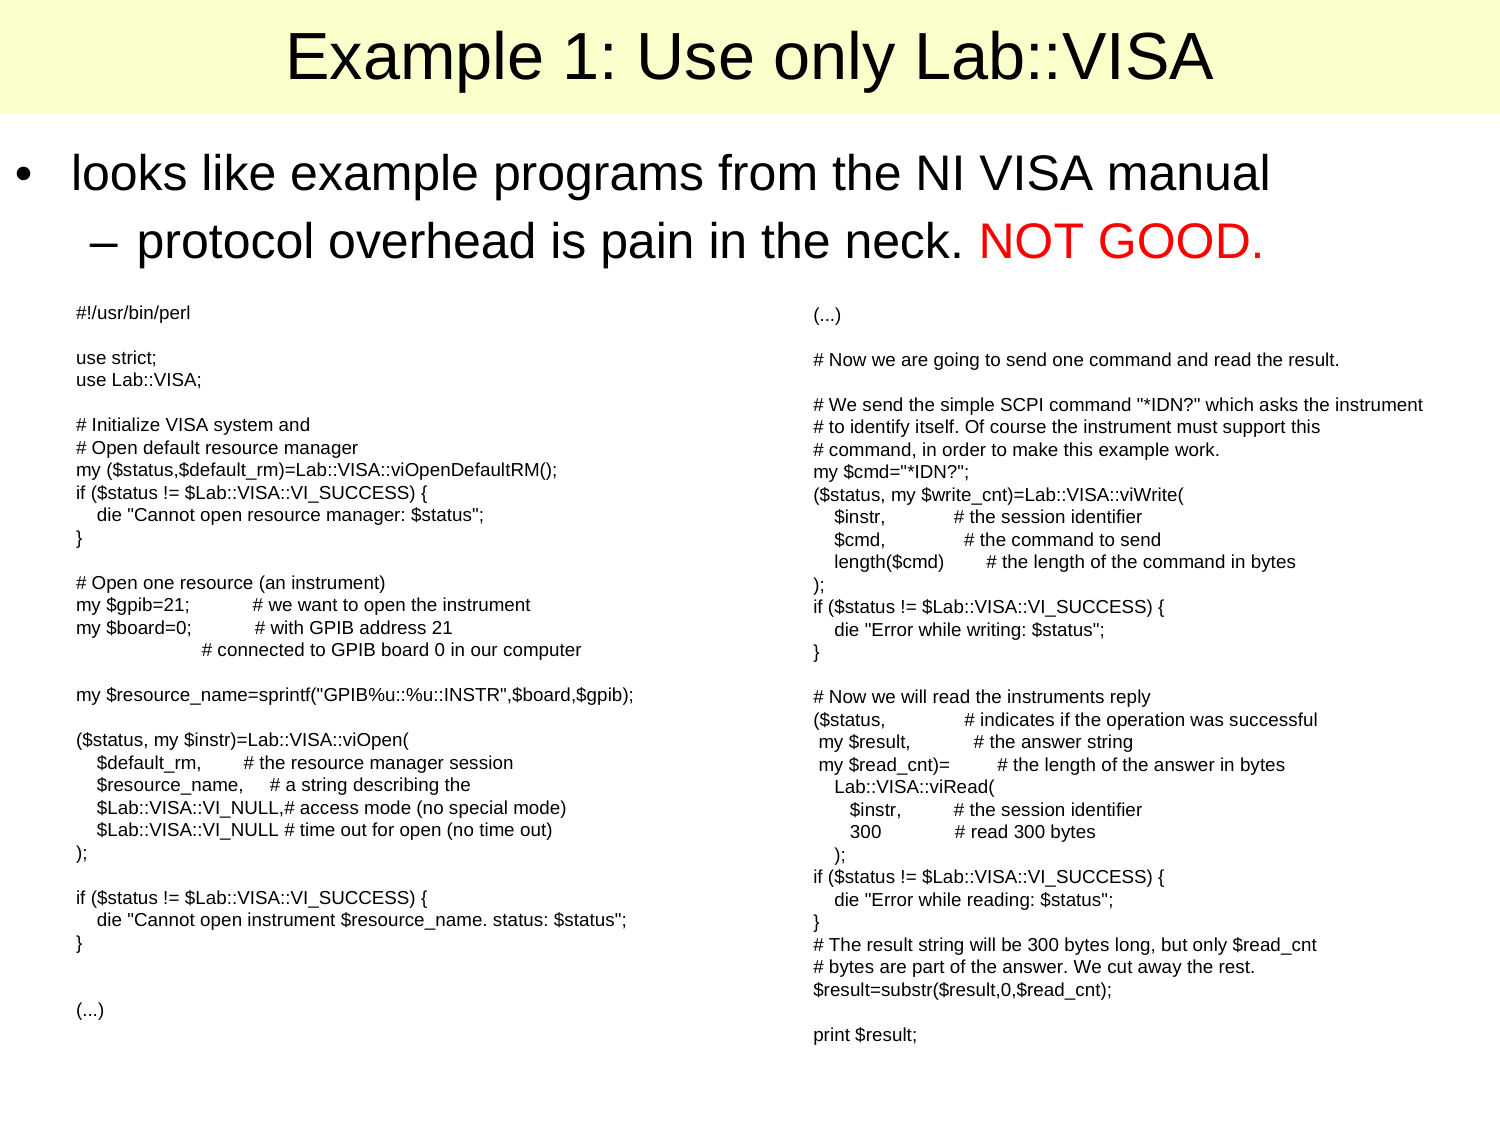

# Example 1: Use only Lab::VISA
looks like example programs from the NI VISA manual
protocol overhead is pain in the neck. NOT GOOD.
#!/usr/bin/perl
use strict;
use Lab::VISA;
# Initialize VISA system and
# Open default resource manager
my ($status,$default_rm)=Lab::VISA::viOpenDefaultRM();
if ($status != $Lab::VISA::VI_SUCCESS) {
 die "Cannot open resource manager: $status";
}
# Open one resource (an instrument)
my $gpib=21; # we want to open the instrument
my $board=0; # with GPIB address 21
 # connected to GPIB board 0 in our computer
my $resource_name=sprintf("GPIB%u::%u::INSTR",$board,$gpib);
($status, my $instr)=Lab::VISA::viOpen(
 $default_rm, # the resource manager session
 $resource_name, # a string describing the
 $Lab::VISA::VI_NULL,# access mode (no special mode)
 $Lab::VISA::VI_NULL # time out for open (no time out)
);
if ($status != $Lab::VISA::VI_SUCCESS) {
 die "Cannot open instrument $resource_name. status: $status";
}
(...)
(...)
# Now we are going to send one command and read the result.
# We send the simple SCPI command "*IDN?" which asks the instrument
# to identify itself. Of course the instrument must support this
# command, in order to make this example work.
my $cmd="*IDN?";
($status, my $write_cnt)=Lab::VISA::viWrite(
 $instr, # the session identifier
 $cmd, # the command to send
 length($cmd) # the length of the command in bytes
);
if ($status != $Lab::VISA::VI_SUCCESS) {
 die "Error while writing: $status";
}
# Now we will read the instruments reply
($status, # indicates if the operation was successful
 my $result, # the answer string
 my $read_cnt)= # the length of the answer in bytes
 Lab::VISA::viRead(
 $instr, # the session identifier
 300 # read 300 bytes
 );
if ($status != $Lab::VISA::VI_SUCCESS) {
 die "Error while reading: $status";
}
# The result string will be 300 bytes long, but only $read_cnt
# bytes are part of the answer. We cut away the rest.
$result=substr($result,0,$read_cnt);
print $result;